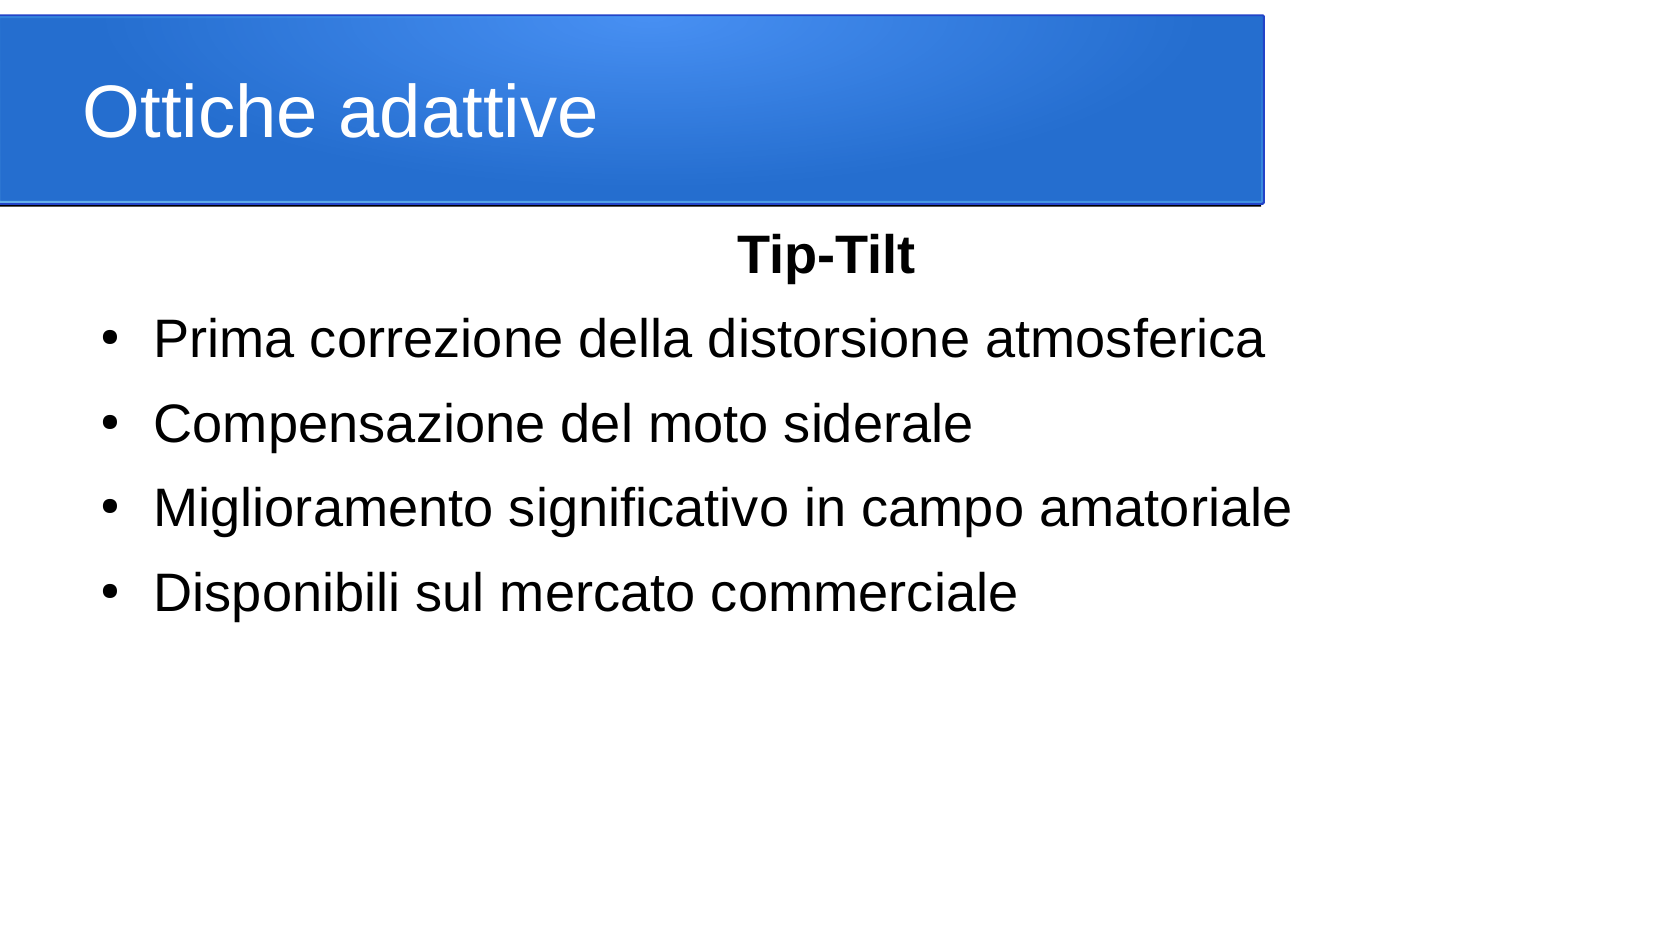

# Ottiche adattive
Tip-Tilt
Prima correzione della distorsione atmosferica
Compensazione del moto siderale
Miglioramento significativo in campo amatoriale
Disponibili sul mercato commerciale